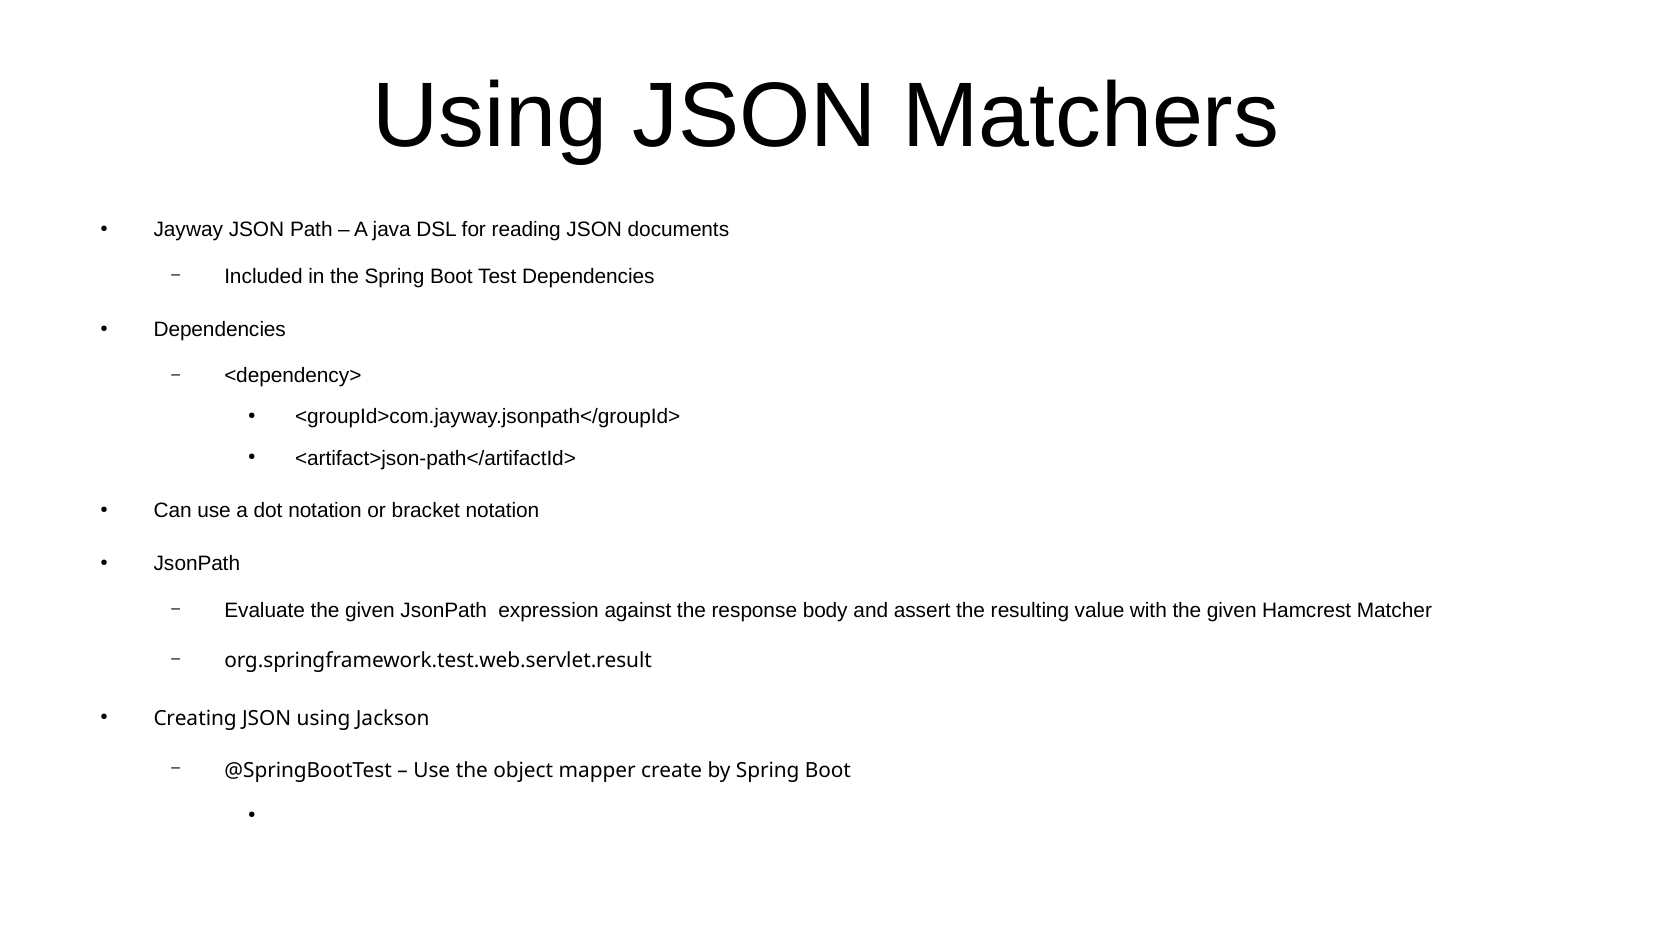

# Using JSON Matchers
Jayway JSON Path – A java DSL for reading JSON documents
Included in the Spring Boot Test Dependencies
Dependencies
<dependency>
<groupId>com.jayway.jsonpath</groupId>
<artifact>json-path</artifactId>
Can use a dot notation or bracket notation
JsonPath
Evaluate the given JsonPath expression against the response body and assert the resulting value with the given Hamcrest Matcher
org.springframework.test.web.servlet.result
Creating JSON using Jackson
@SpringBootTest – Use the object mapper create by Spring Boot